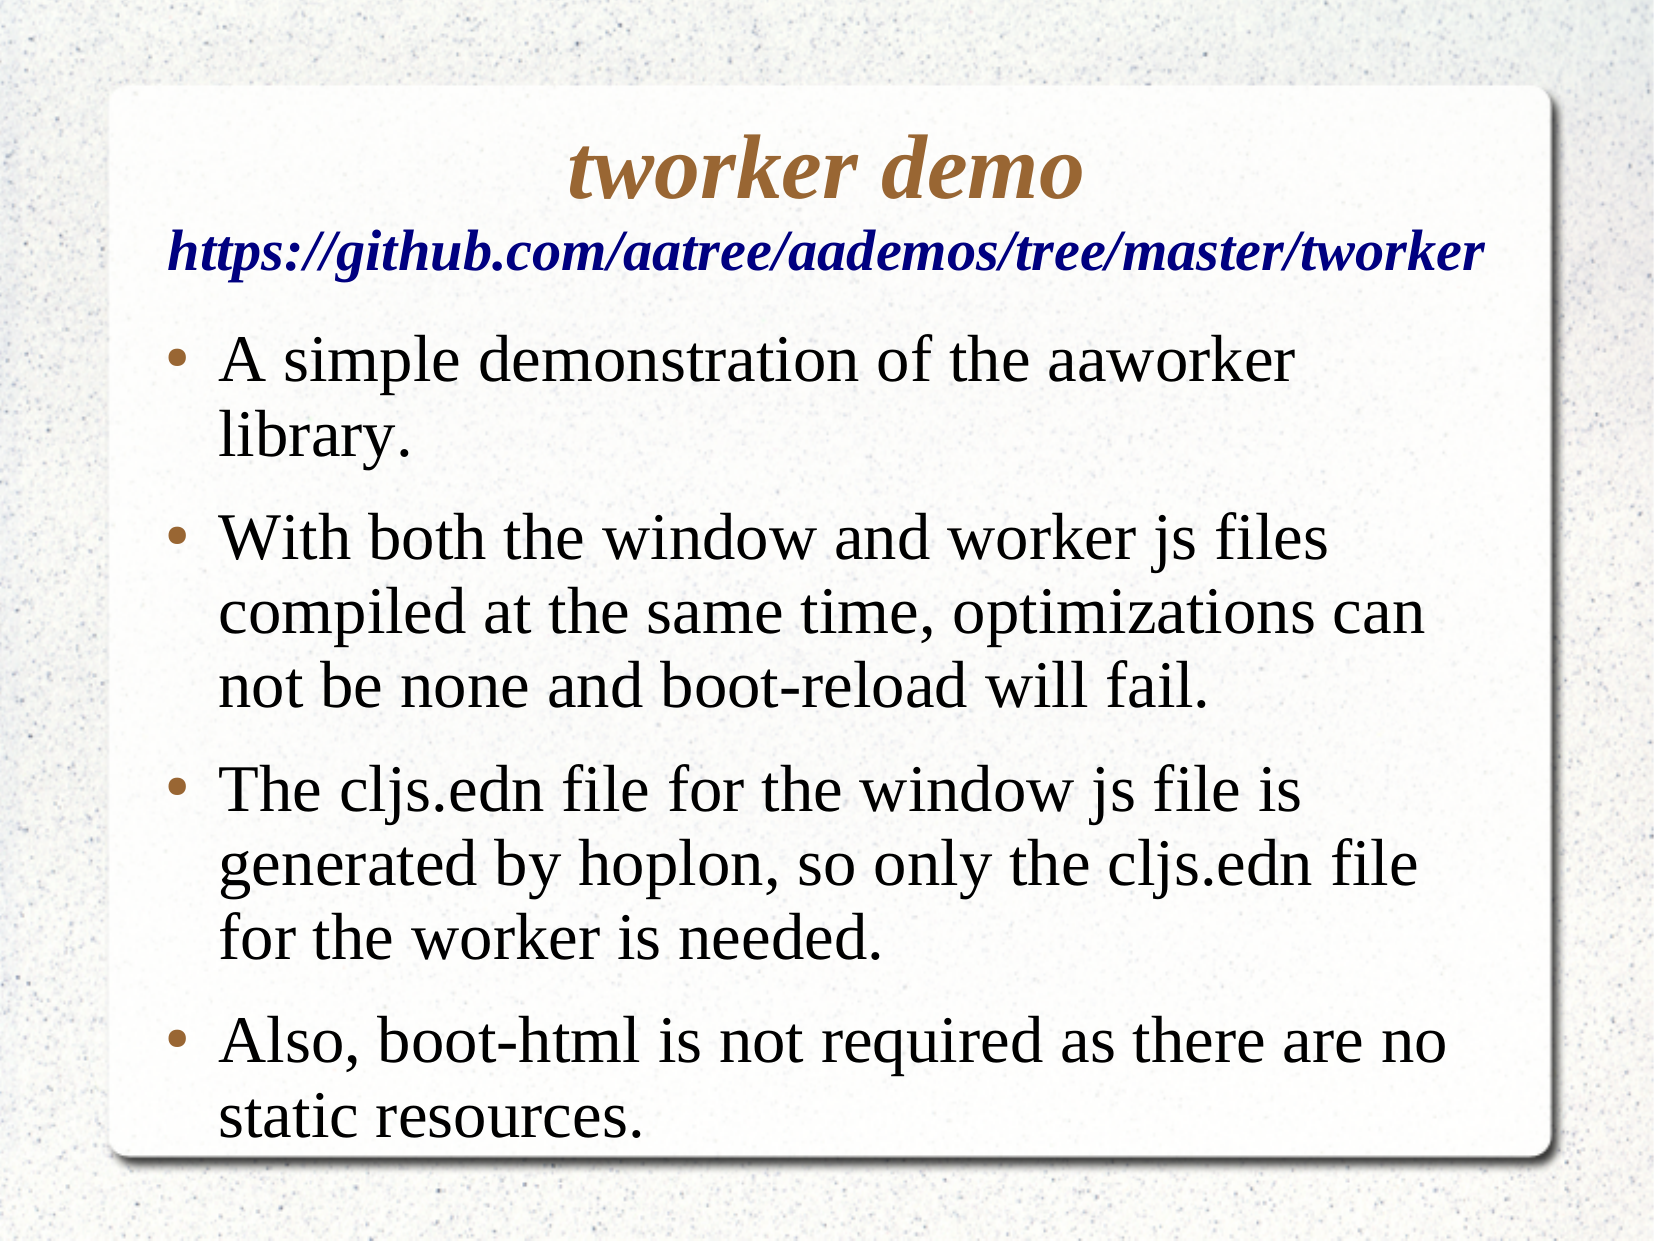

# tworker demo https://github.com/aatree/aademos/tree/master/tworker
A simple demonstration of the aaworker library.
With both the window and worker js files compiled at the same time, optimizations can not be none and boot-reload will fail.
The cljs.edn file for the window js file is generated by hoplon, so only the cljs.edn file for the worker is needed.
Also, boot-html is not required as there are no static resources.